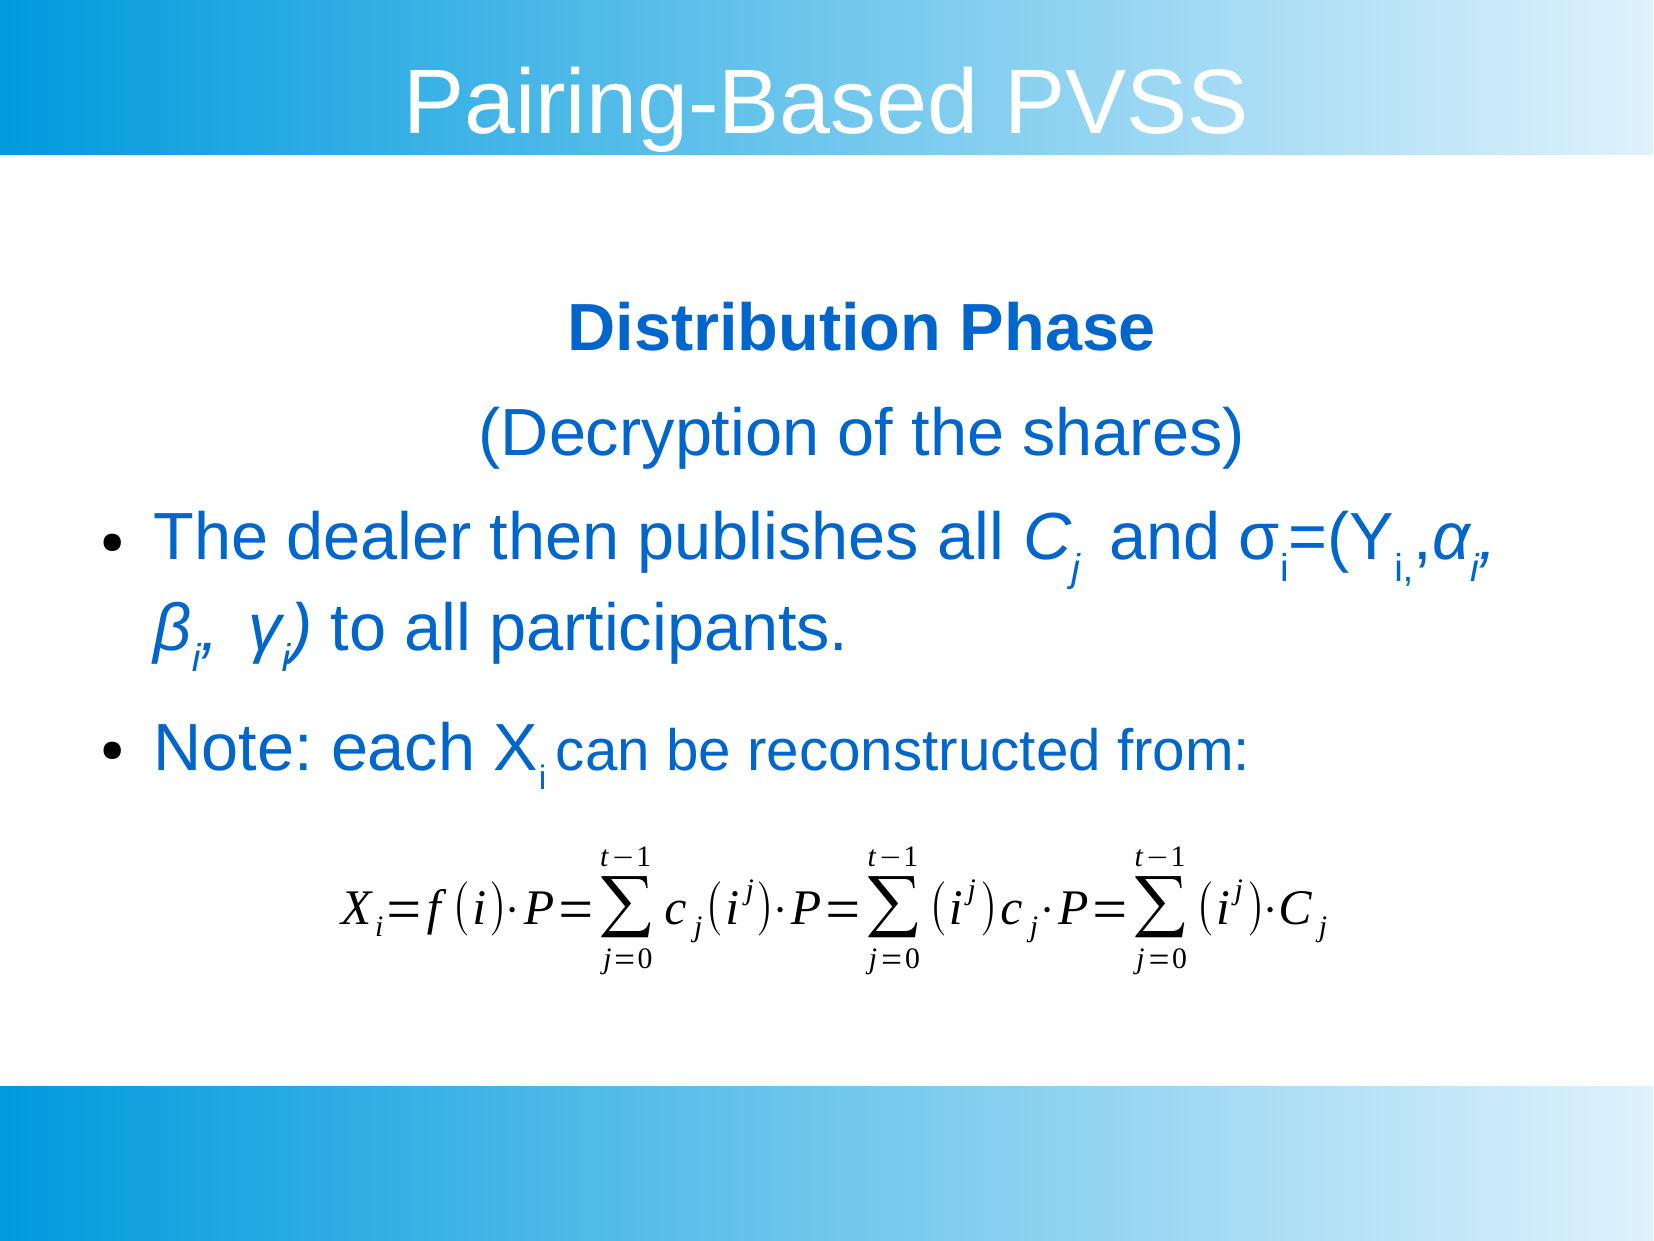

# Pairing-Based PVSS
Distribution Phase
(Decryption of the shares)
The dealer then publishes all Cj and σi=(Yi,,αi, βi, γi) to all participants.
Note: each Xi can be reconstructed from: